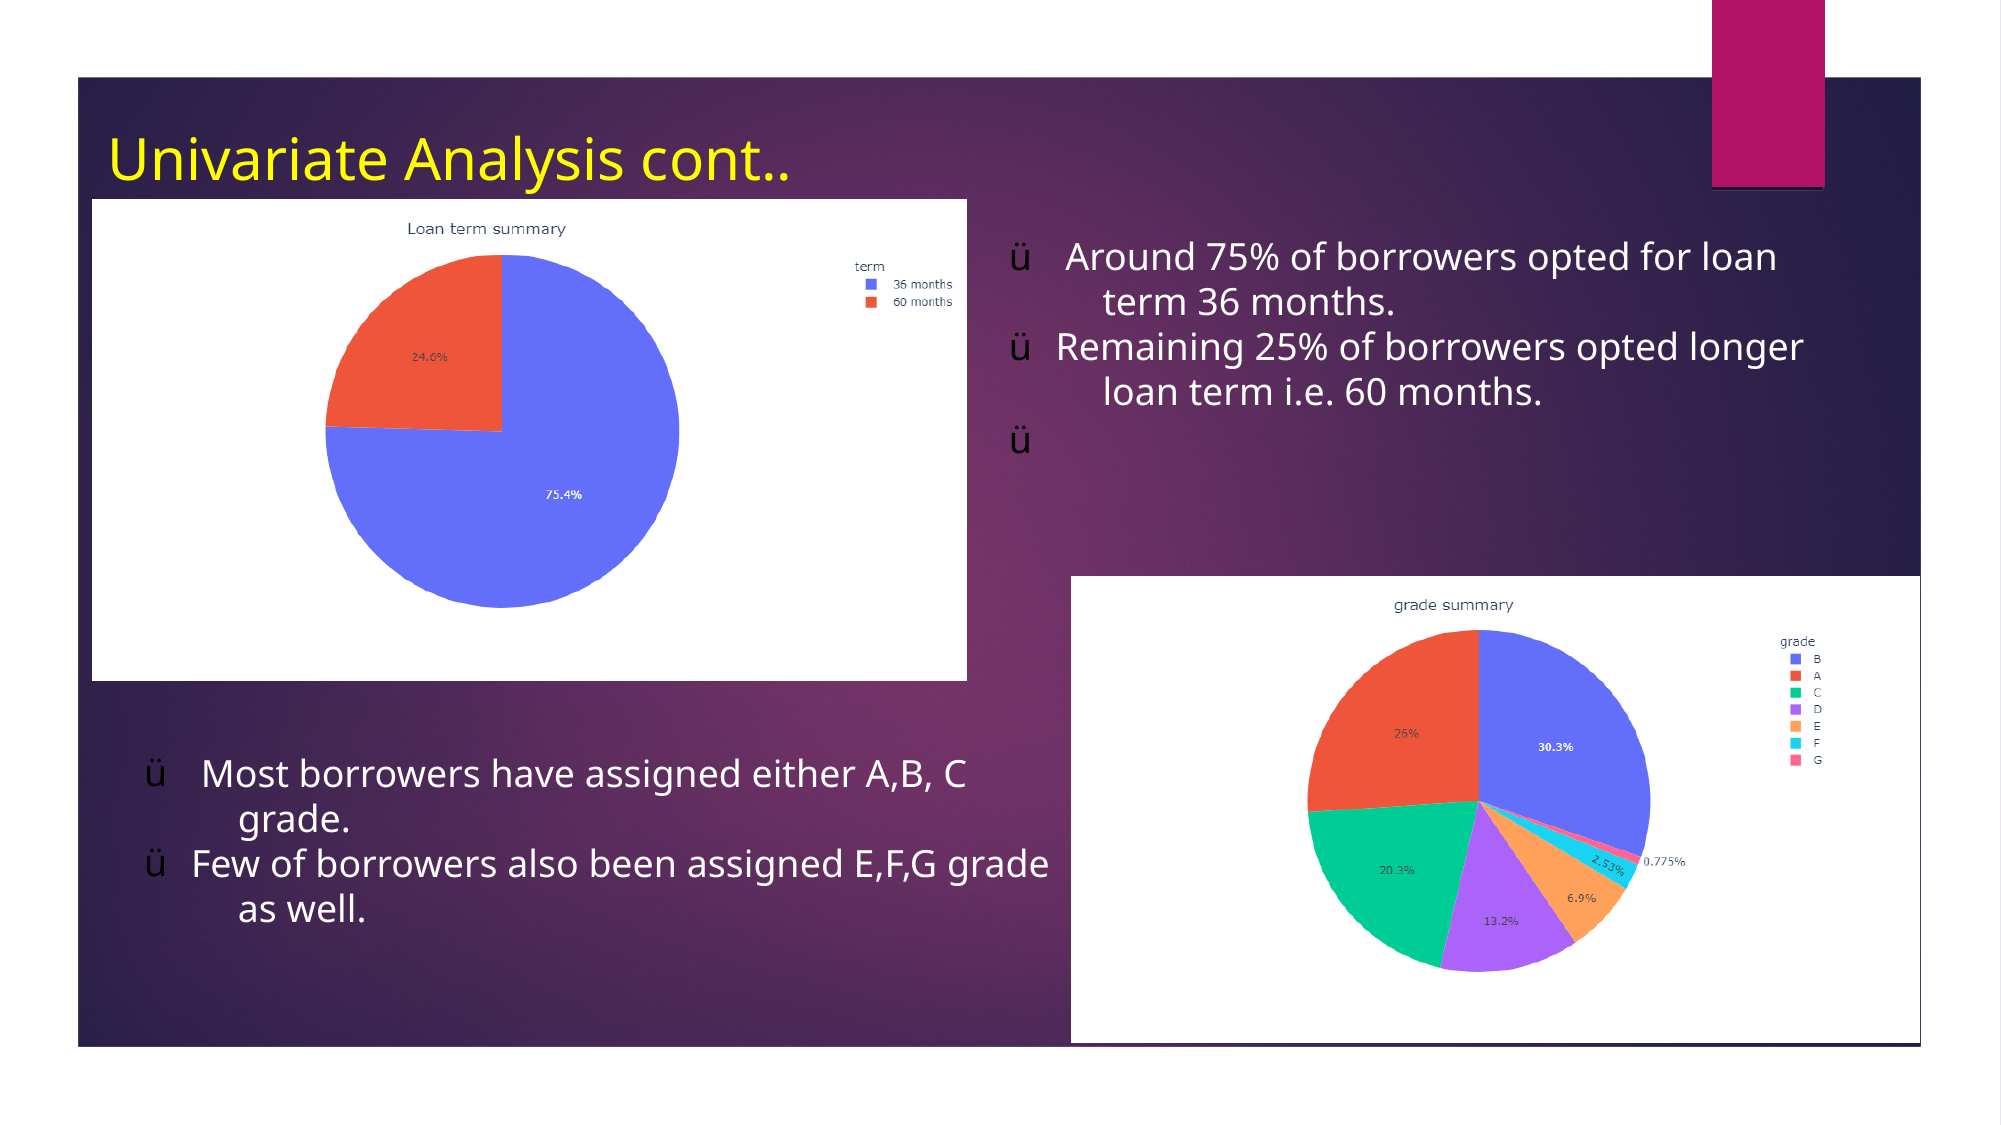

# Univariate Analysis cont..
 Around 75% of borrowers opted for loan term 36 months.
Remaining 25% of borrowers opted longer loan term i.e. 60 months.
 Most borrowers have assigned either A,B, C grade.
Few of borrowers also been assigned E,F,G grade as well.